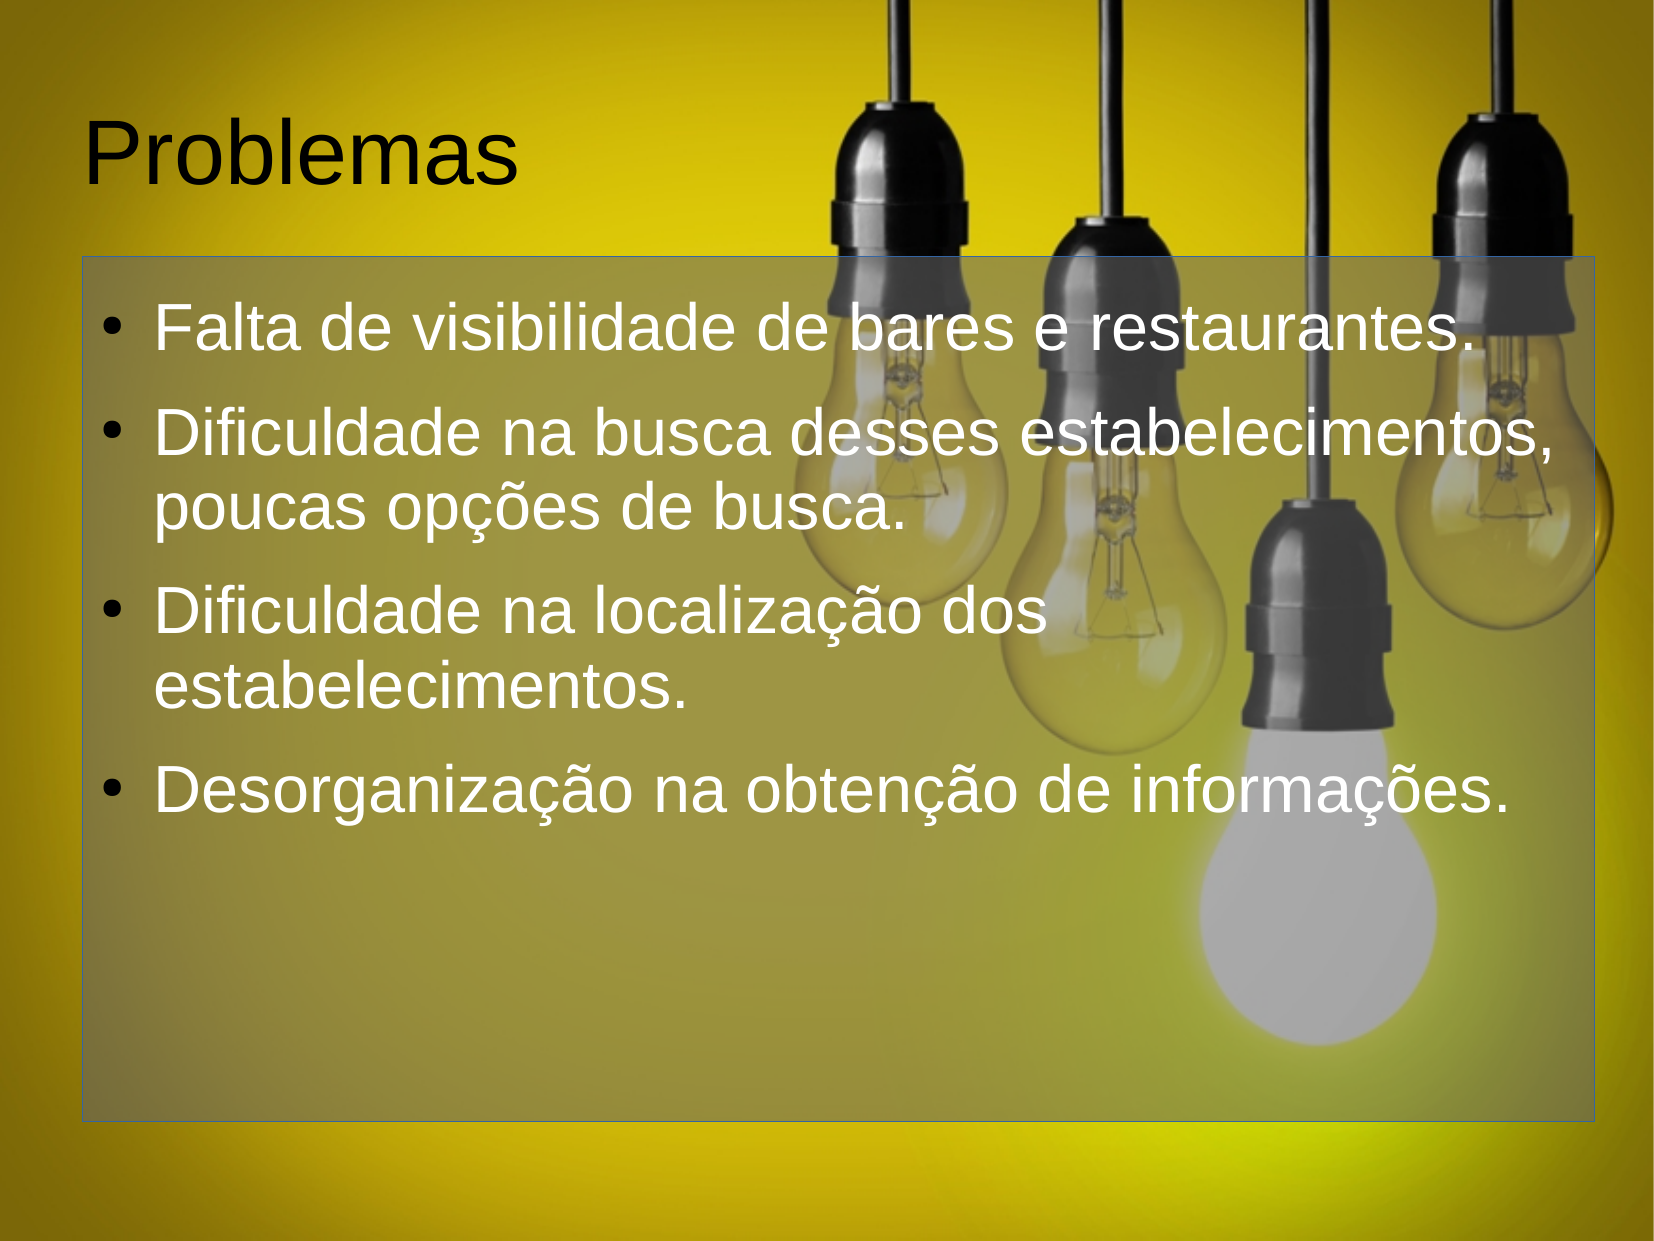

# Problemas
Falta de visibilidade de bares e restaurantes.
Dificuldade na busca desses estabelecimentos, poucas opções de busca.
Dificuldade na localização dos estabelecimentos.
Desorganização na obtenção de informações.